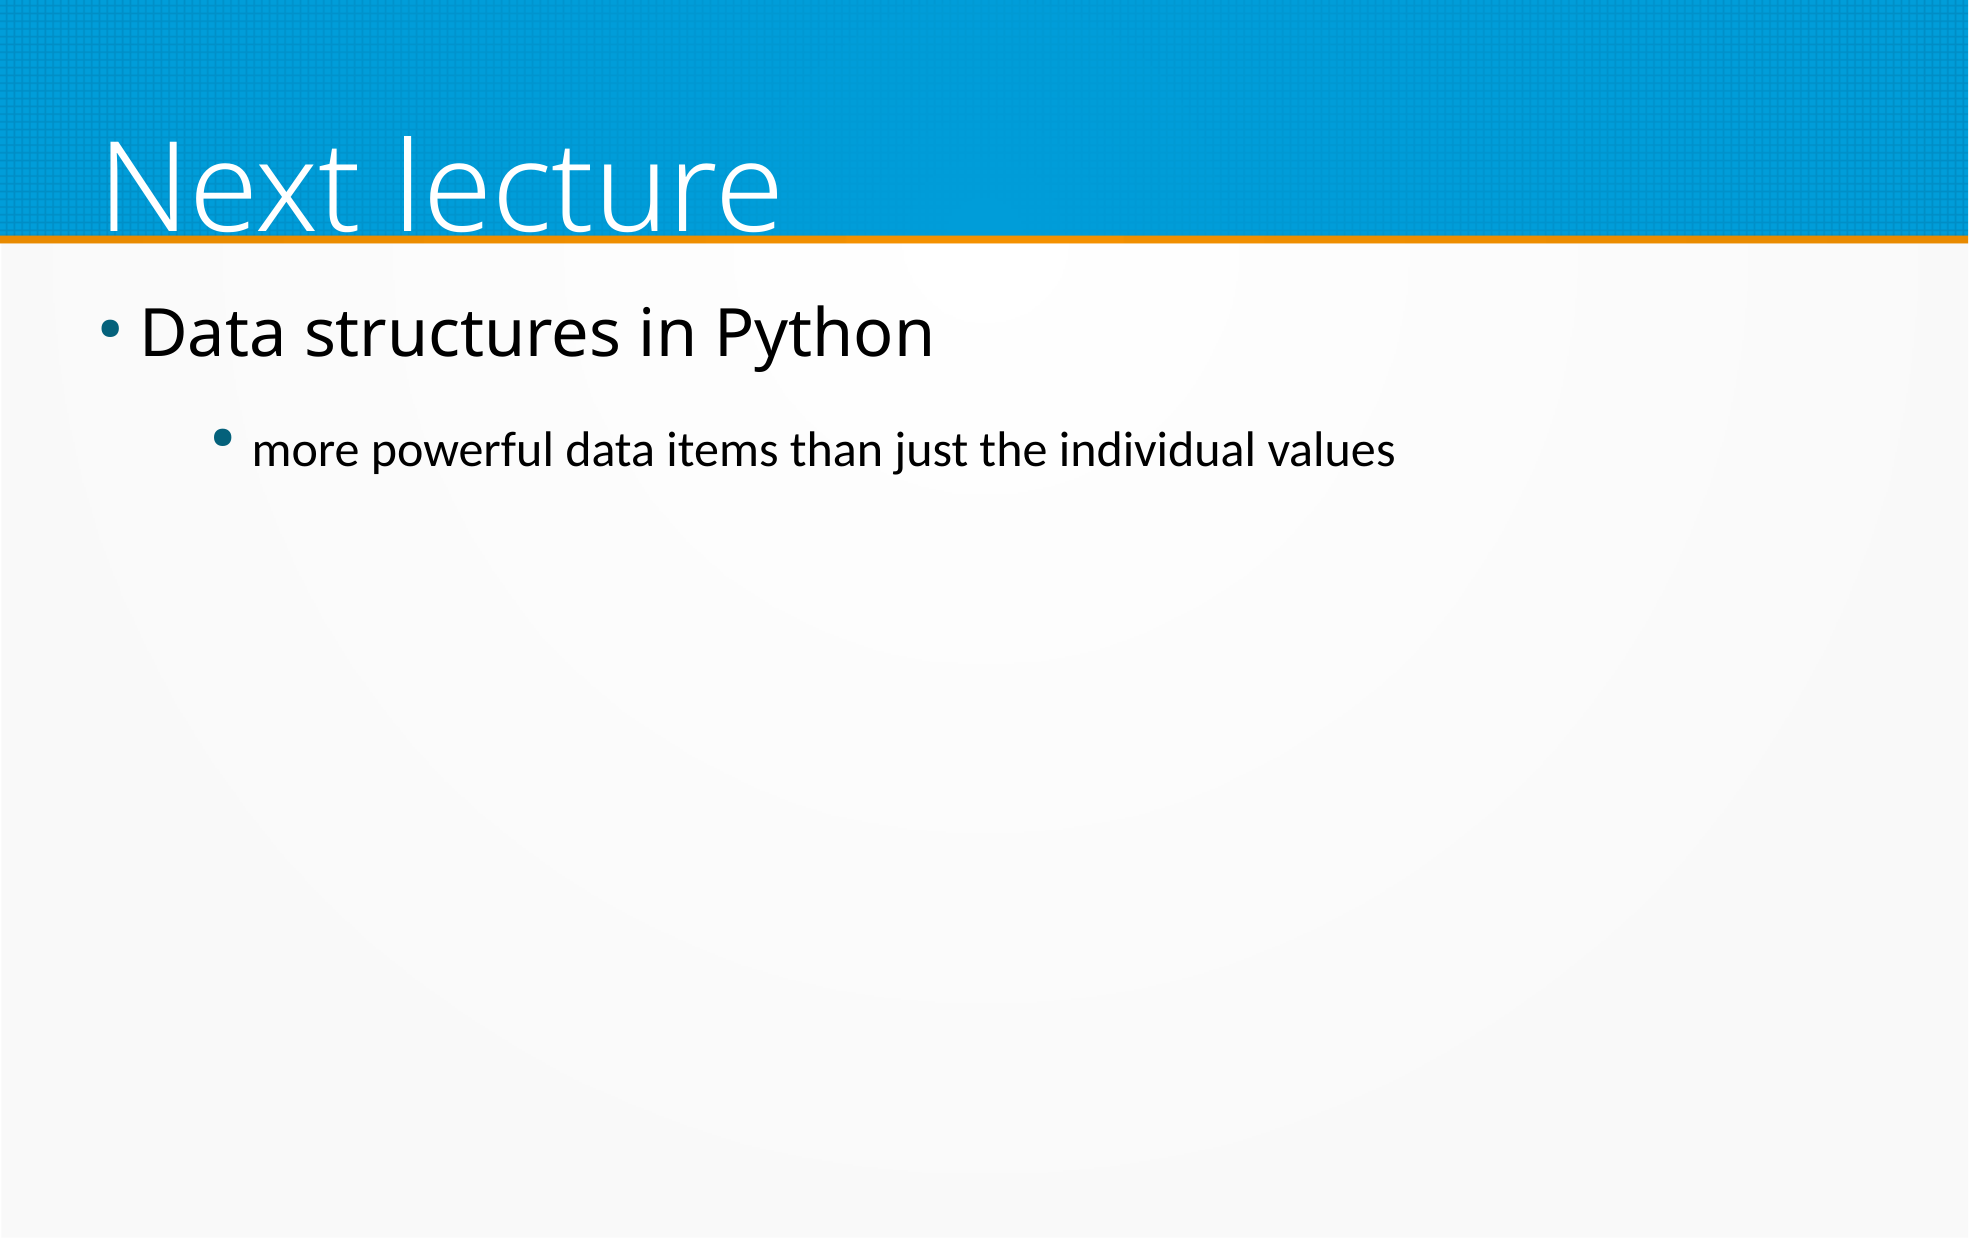

# Next lecture
 Data structures in Python
 more powerful data items than just the individual values